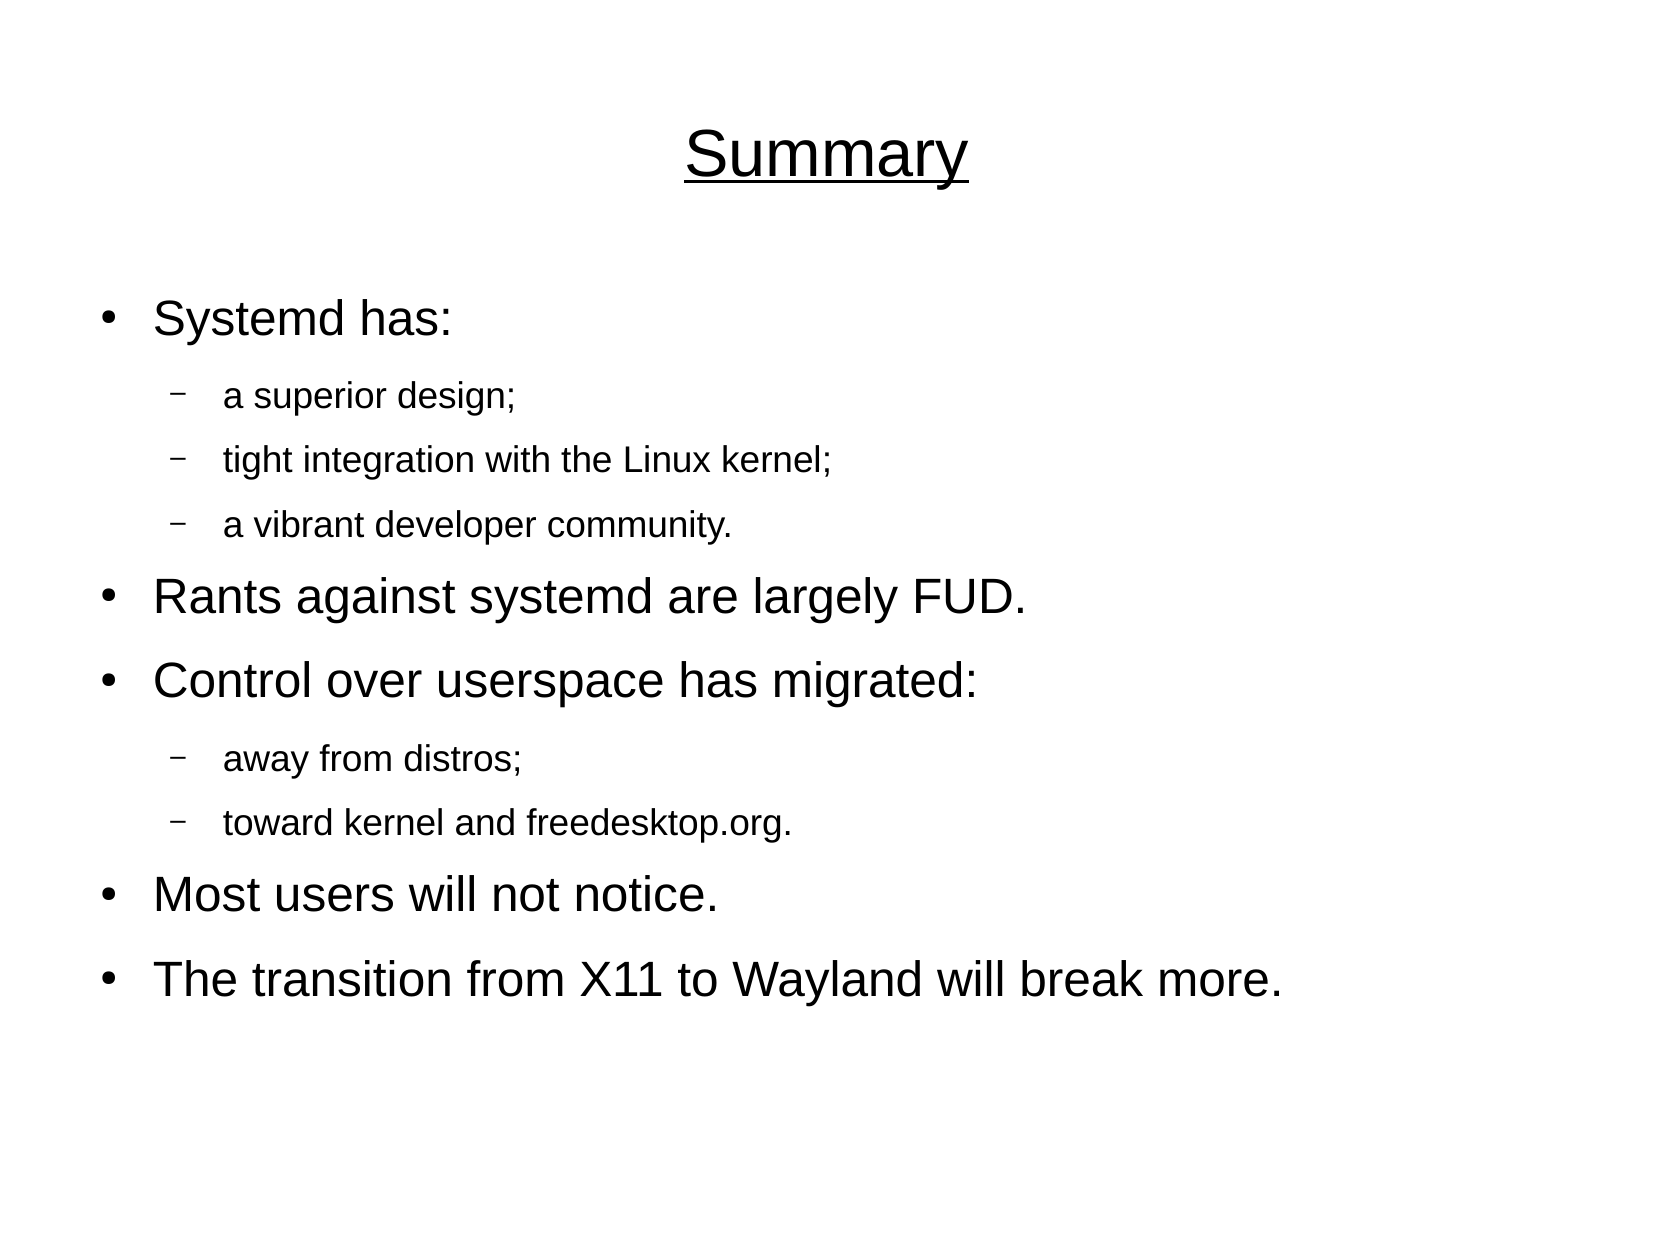

# Summary
Systemd has:
a superior design;
tight integration with the Linux kernel;
a vibrant developer community.
Rants against systemd are largely FUD.
Control over userspace has migrated:
away from distros;
toward kernel and freedesktop.org.
Most users will not notice.
The transition from X11 to Wayland will break more.